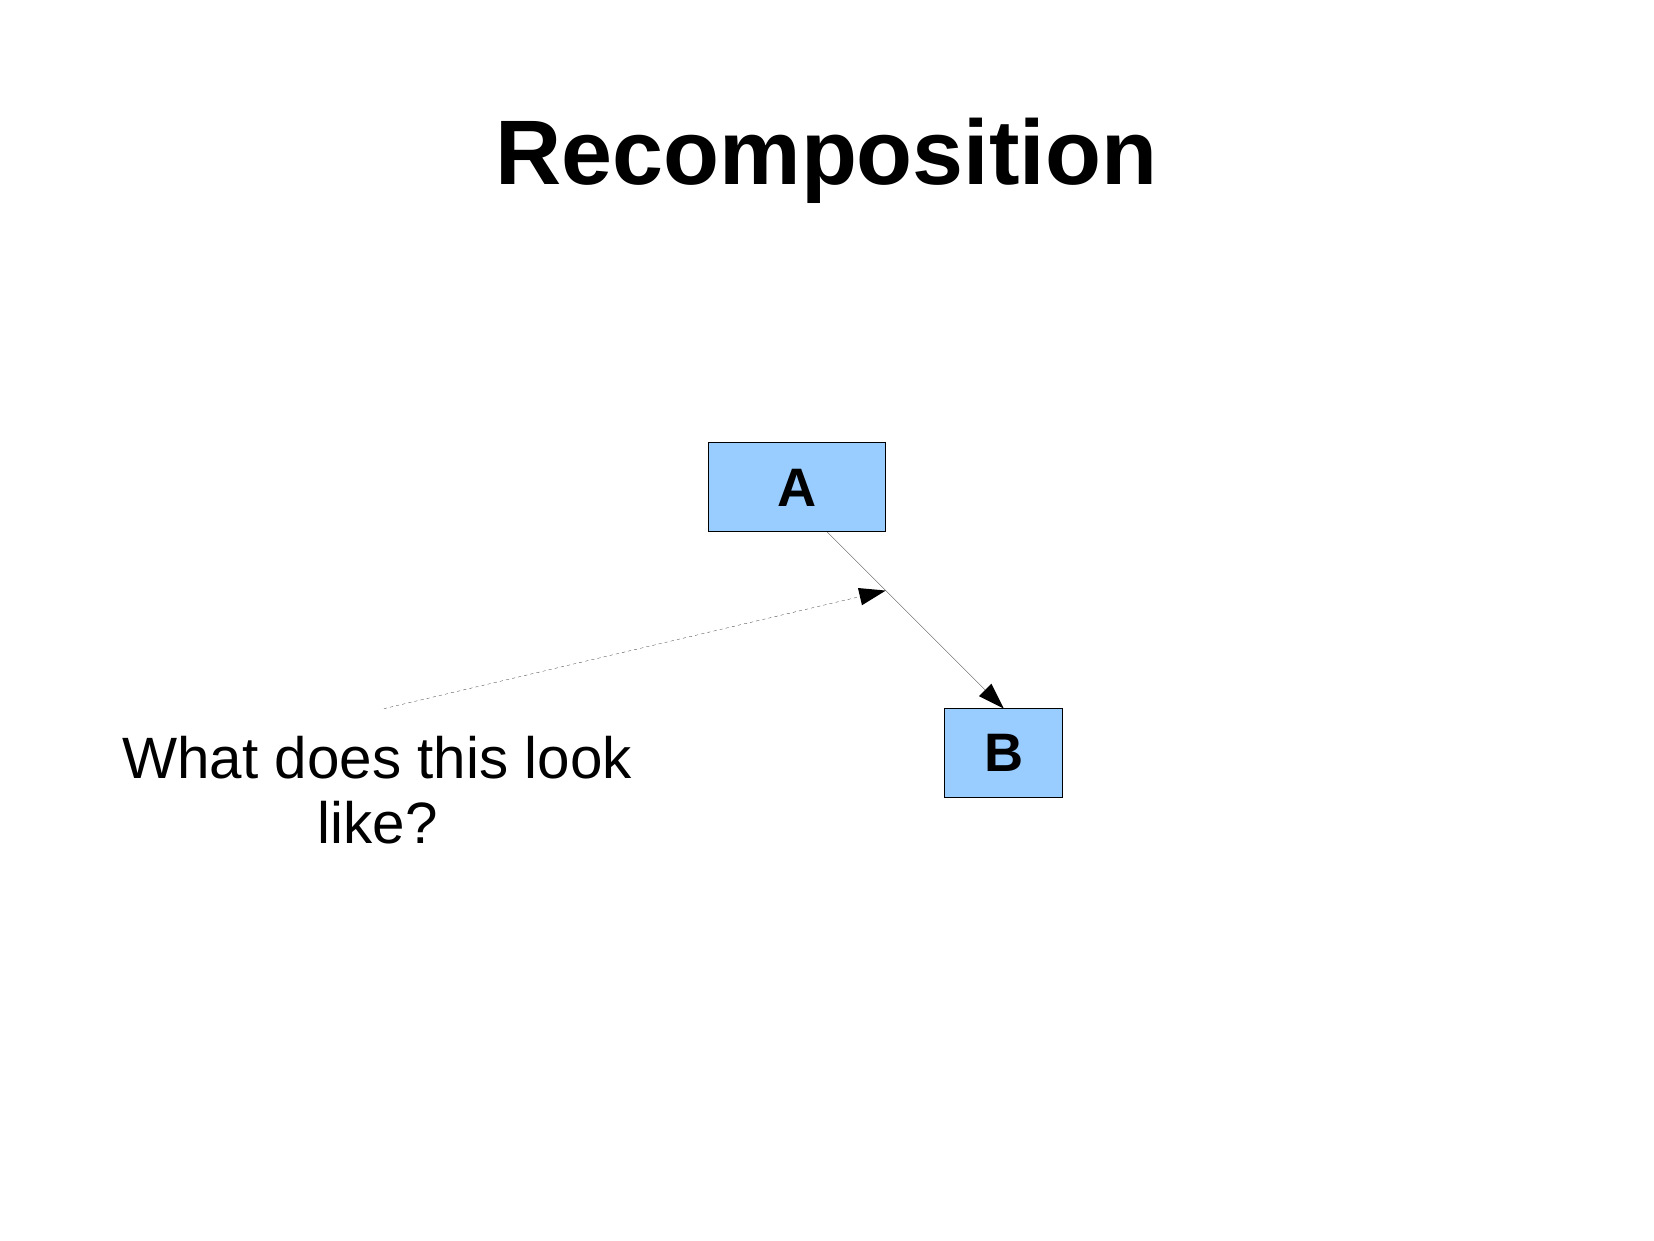

# Recomposition
A
B
What does this look like?